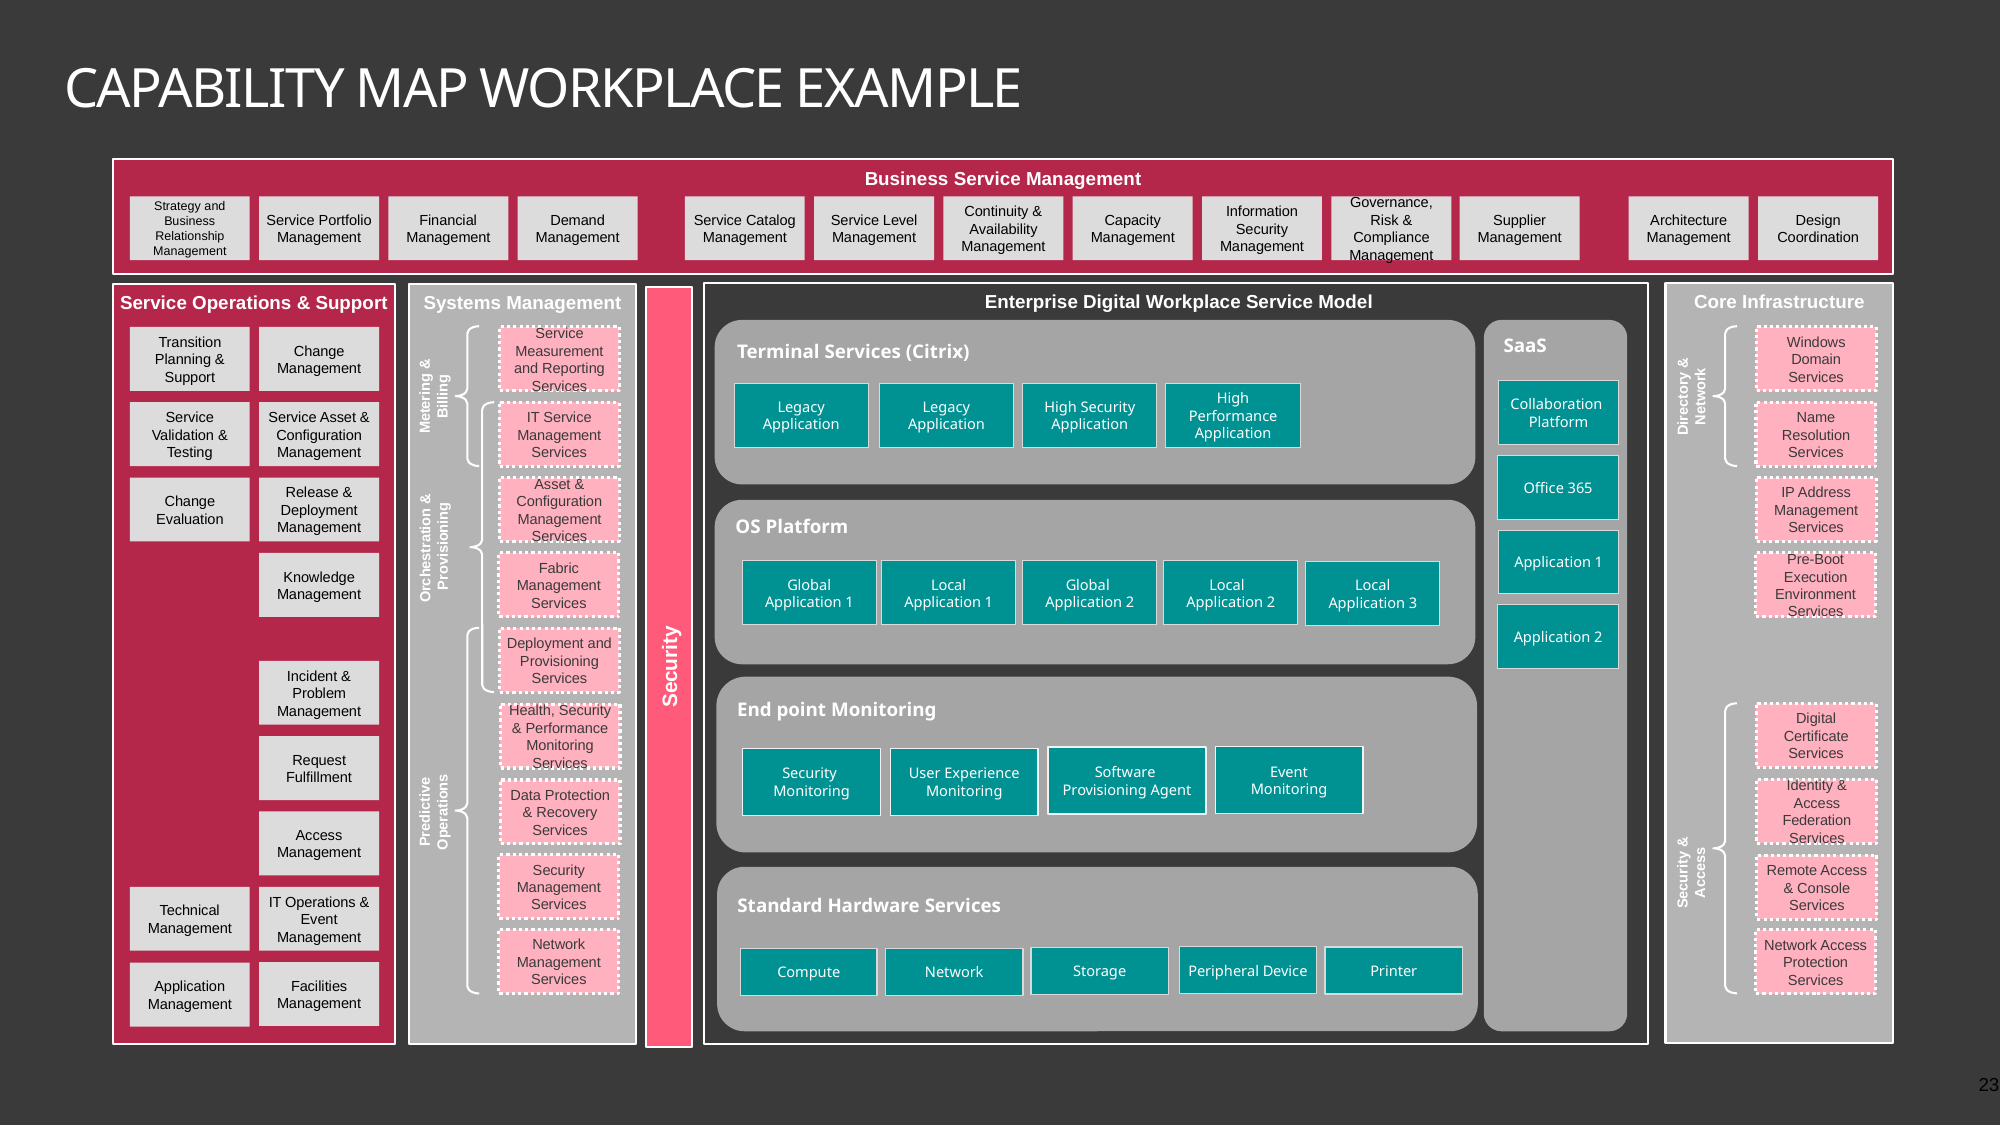

# Capability map workplace Example
Business Service Management
Strategy and Business Relationship Management
Service Portfolio Management
Financial Management
Demand Management
Service Catalog Management
Service Level Management
Continuity & Availability Management
Capacity Management
Information Security Management
Governance, Risk & Compliance Management
Supplier Management
Architecture Management
Design Coordination
 Enterprise Digital Workplace Service Model
Core Infrastructure
Service Operations & Support
Systems Management
SaaS
Transition Planning & Support
Change Management
Service Measurement and Reporting Services
Windows Domain Services
Terminal Services (Citrix)
Metering & Billing
Directory & Network
Collaboration
Platform
Office 365
Application 1
Application 2
Legacy Application
Legacy Application
High Security Application
High Performance Application
Service Validation & Testing
Service Asset & Configuration Management
IT Service Management Services
Name Resolution Services
Change Evaluation
Release & Deployment Management
Asset & Configuration Management Services
IP Address Management Services
OS Platform
Orchestration &
Provisioning
Knowledge Management
Fabric Management Services
Pre-Boot Execution Environment Services
Global
Application 1
Local
Application 1
Global
Application 2
Local
Application 2
Local
Application 3
Deployment and Provisioning Services
Security
Incident & Problem Management
End point Monitoring
Digital Certificate Services
Health, Security & Performance Monitoring Services
Request Fulfillment
Event
Monitoring
Software
Provisioning Agent
Security
Monitoring
User Experience
Monitoring
Identity & Access Federation Services
Data Protection & Recovery Services
Predictive Operations
Access Management
Security & Access
Security Management Services
Remote Access & Console Services
Standard Hardware Services
Technical Management
IT Operations & Event Management
Network Management Services
Network Access Protection Services
Peripheral Device
Printer
Storage
Compute
Network
Facilities Management
Application Management